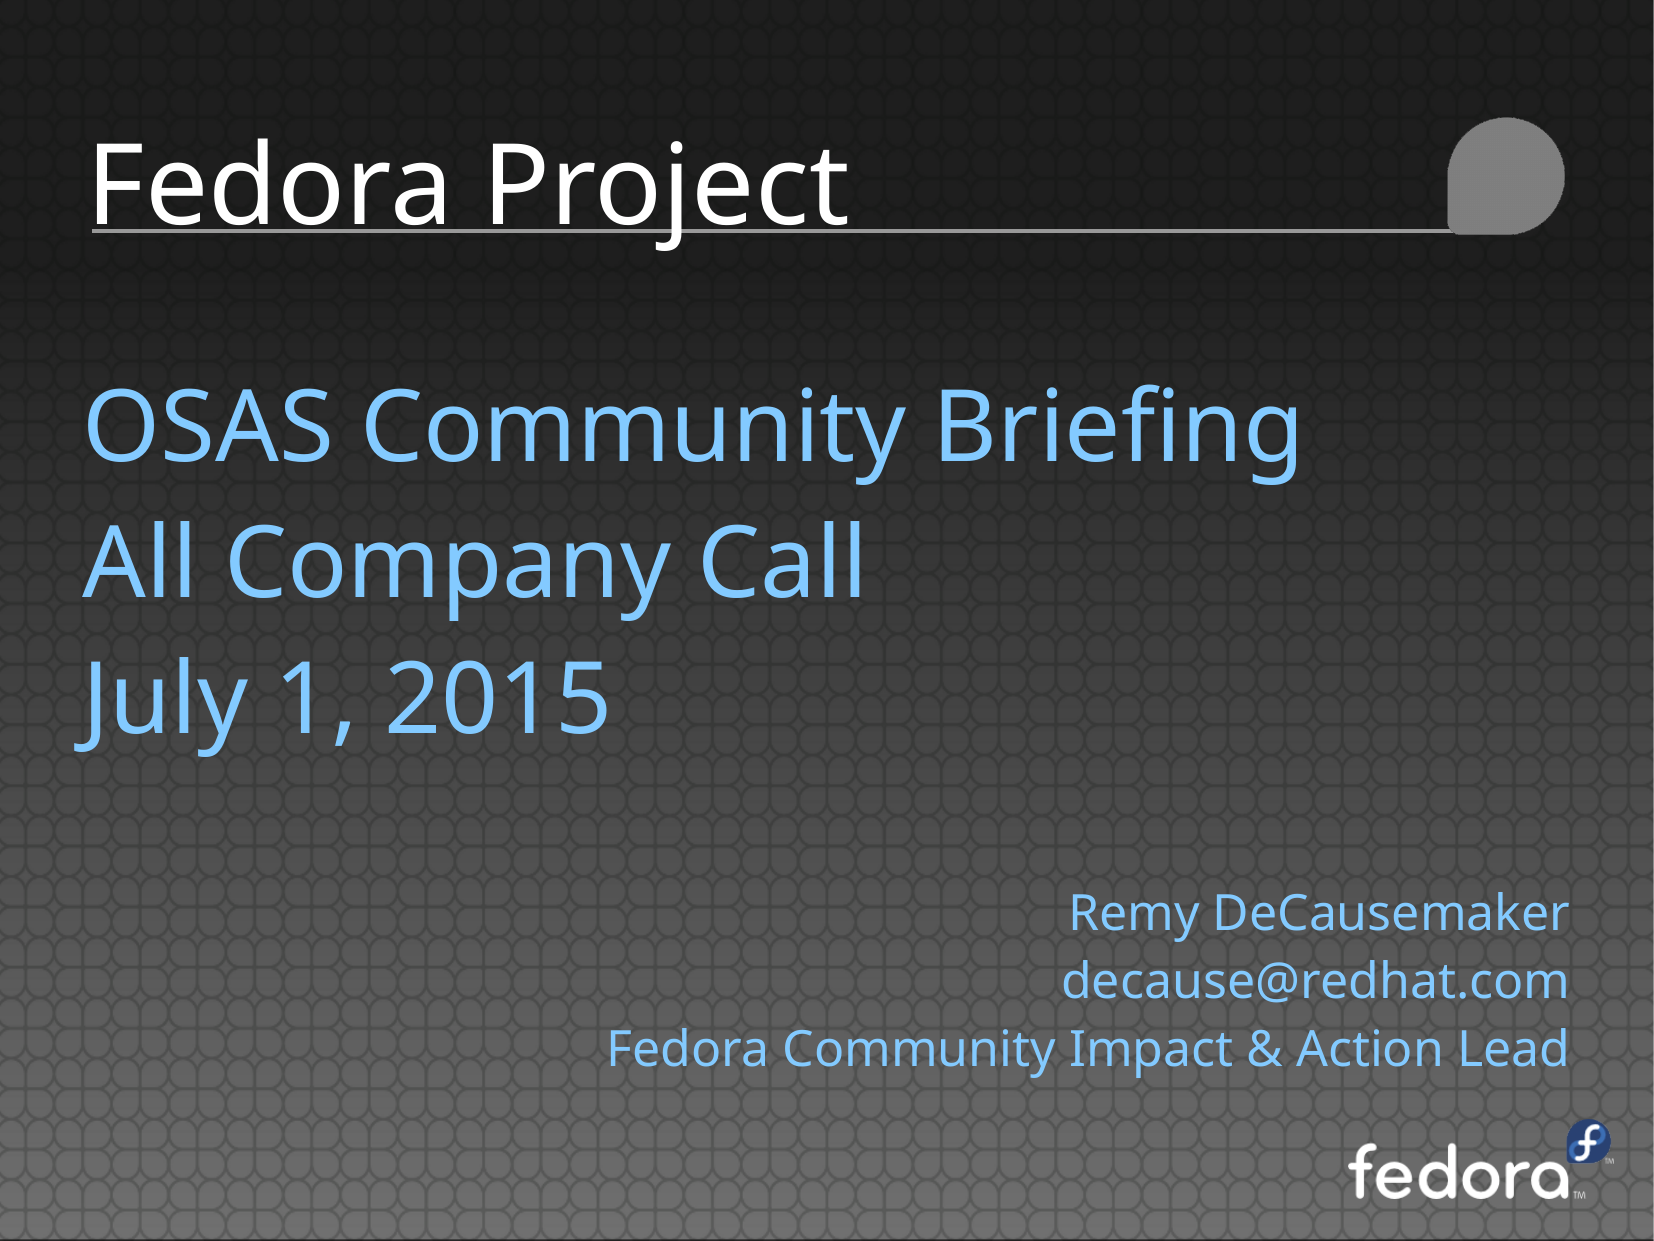

# Fedora Project
OSAS Community Briefing
All Company Call
July 1, 2015
Remy DeCausemaker
decause@redhat.com
Fedora Community Impact & Action Lead